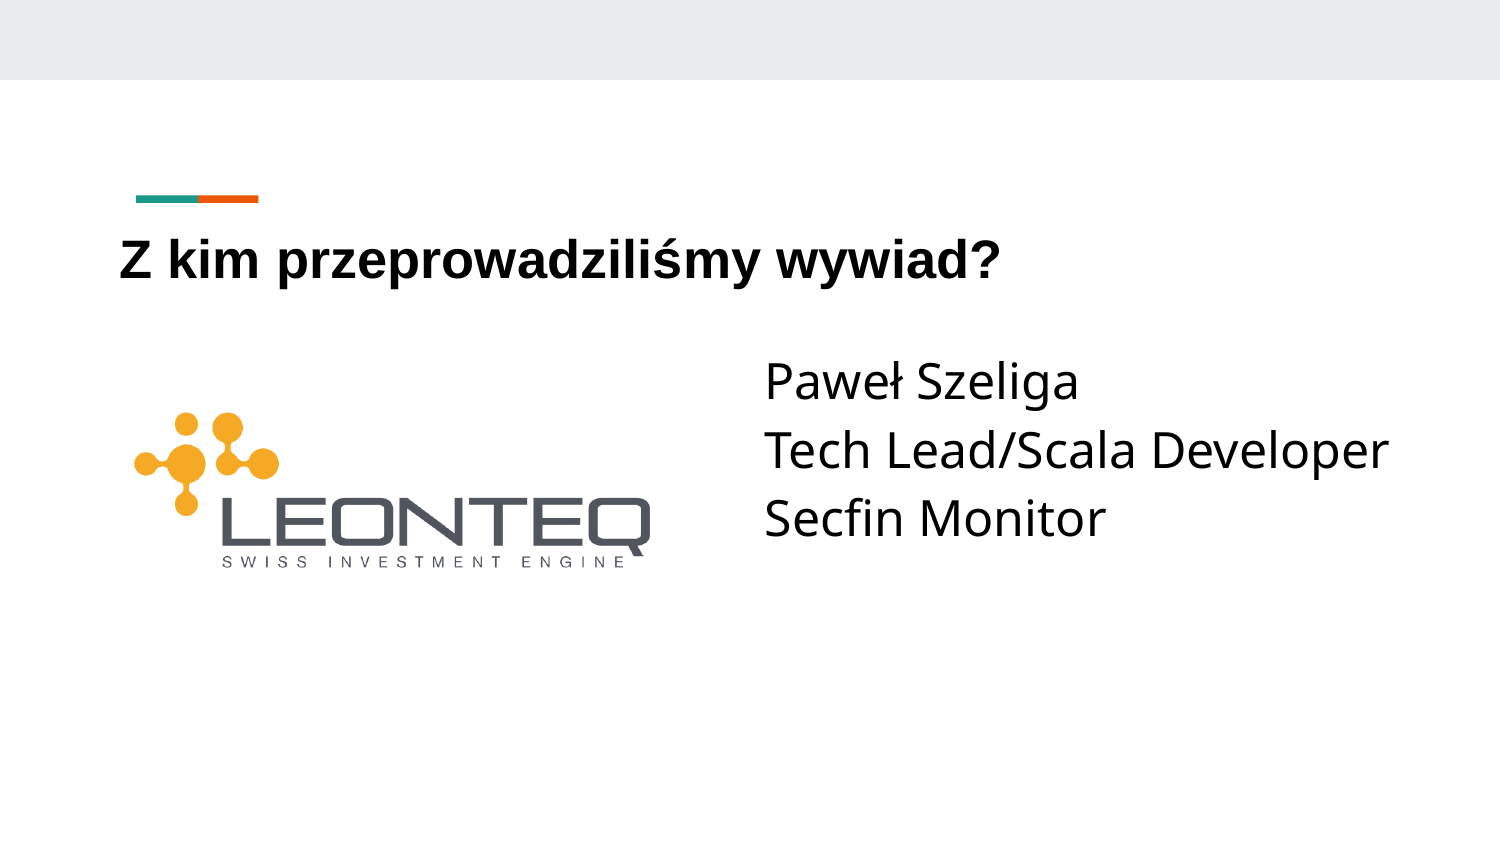

# Z kim przeprowadziliśmy wywiad?
Paweł Szeliga
Tech Lead/Scala Developer
Secfin Monitor